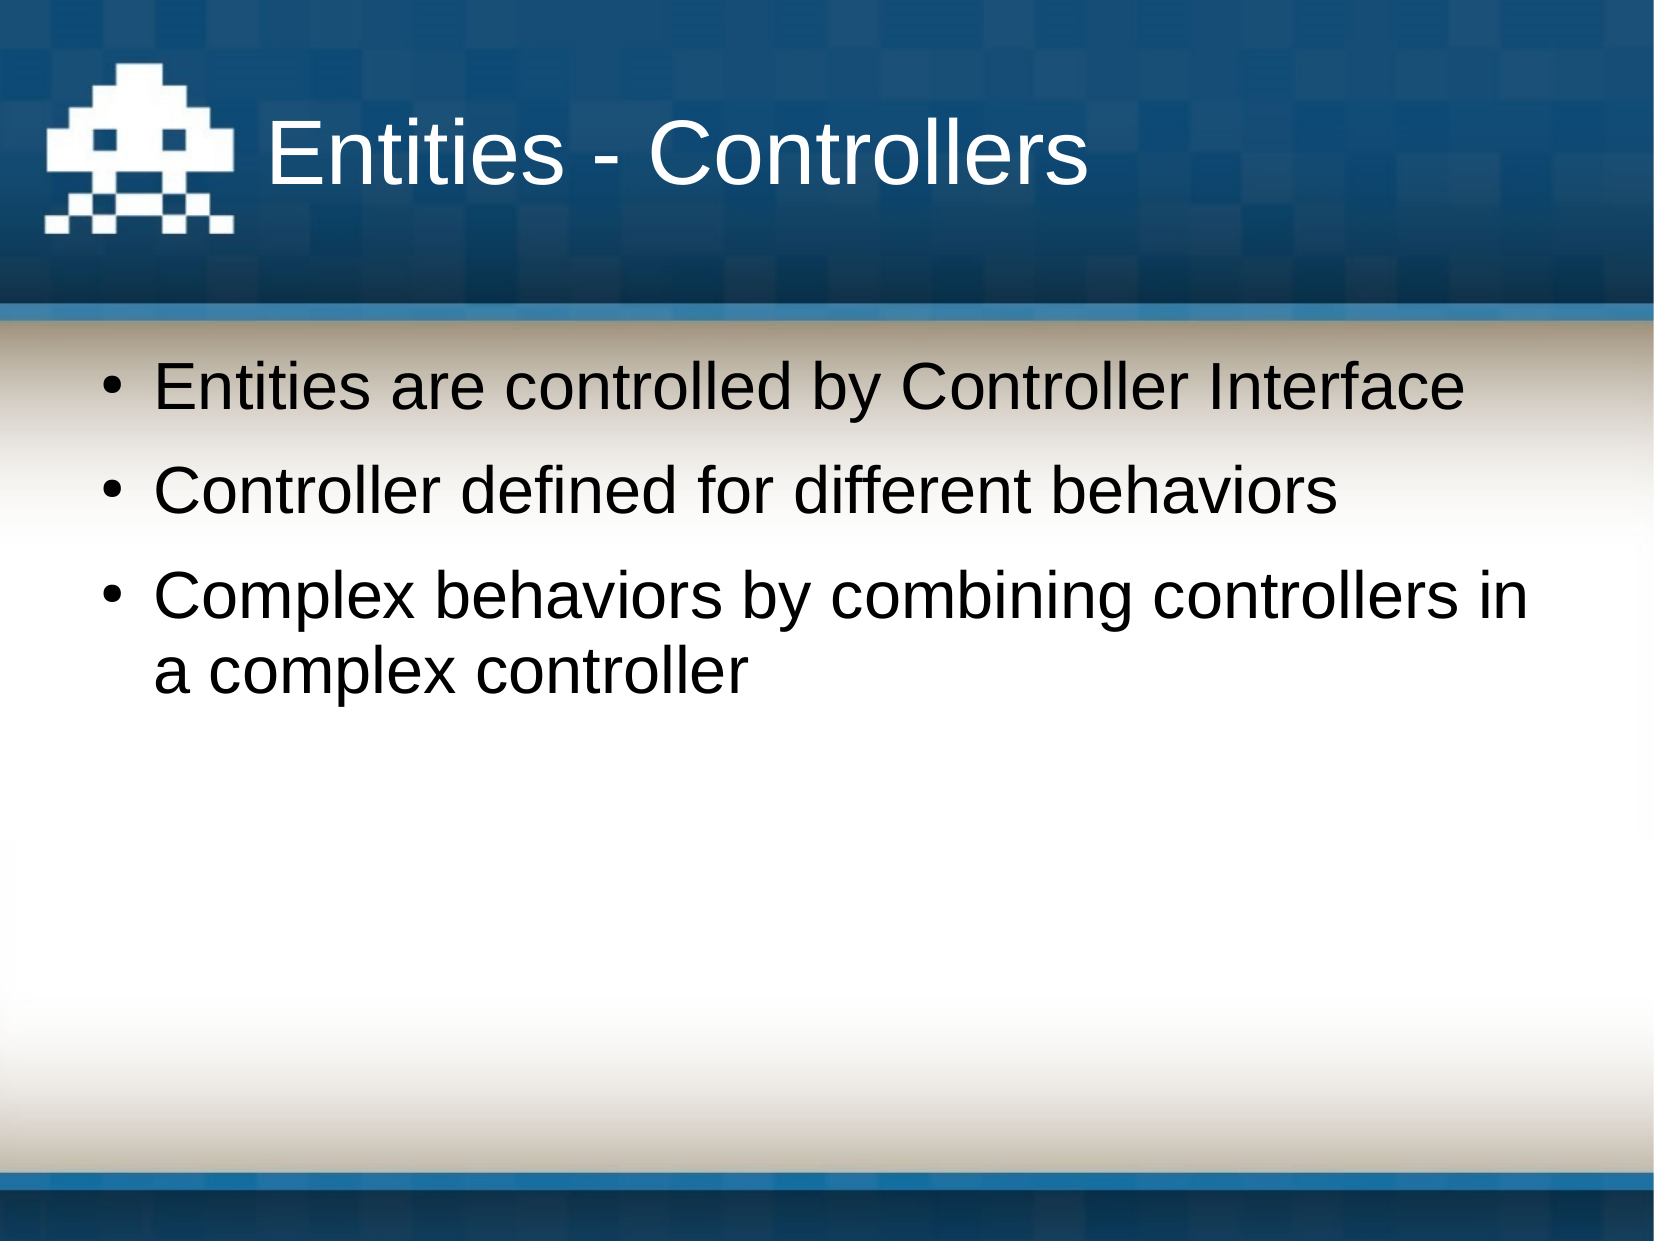

# Entities - Controllers
Entities are controlled by Controller Interface
Controller defined for different behaviors
Complex behaviors by combining controllers in a complex controller